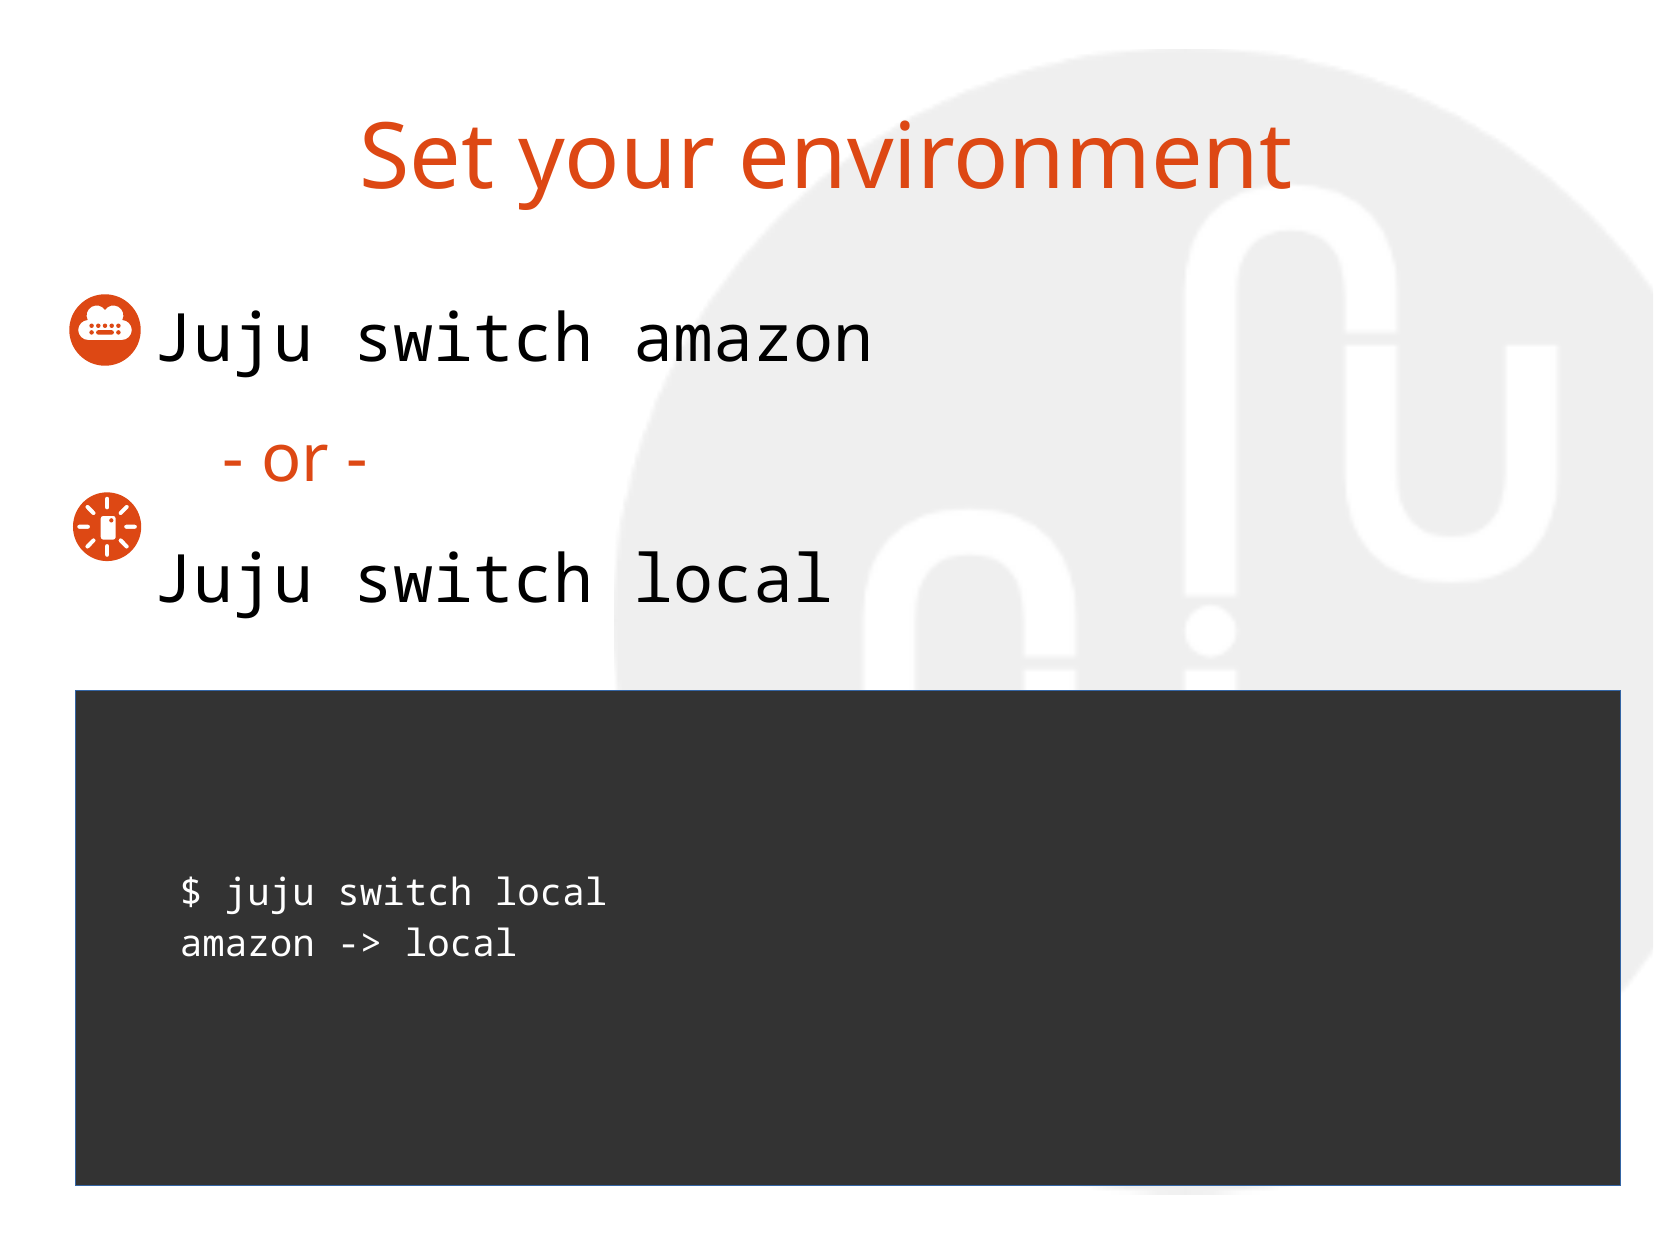

# Set your environment
Juju switch amazon
 - or -
Juju switch local
 $ juju switch local
 amazon -> local